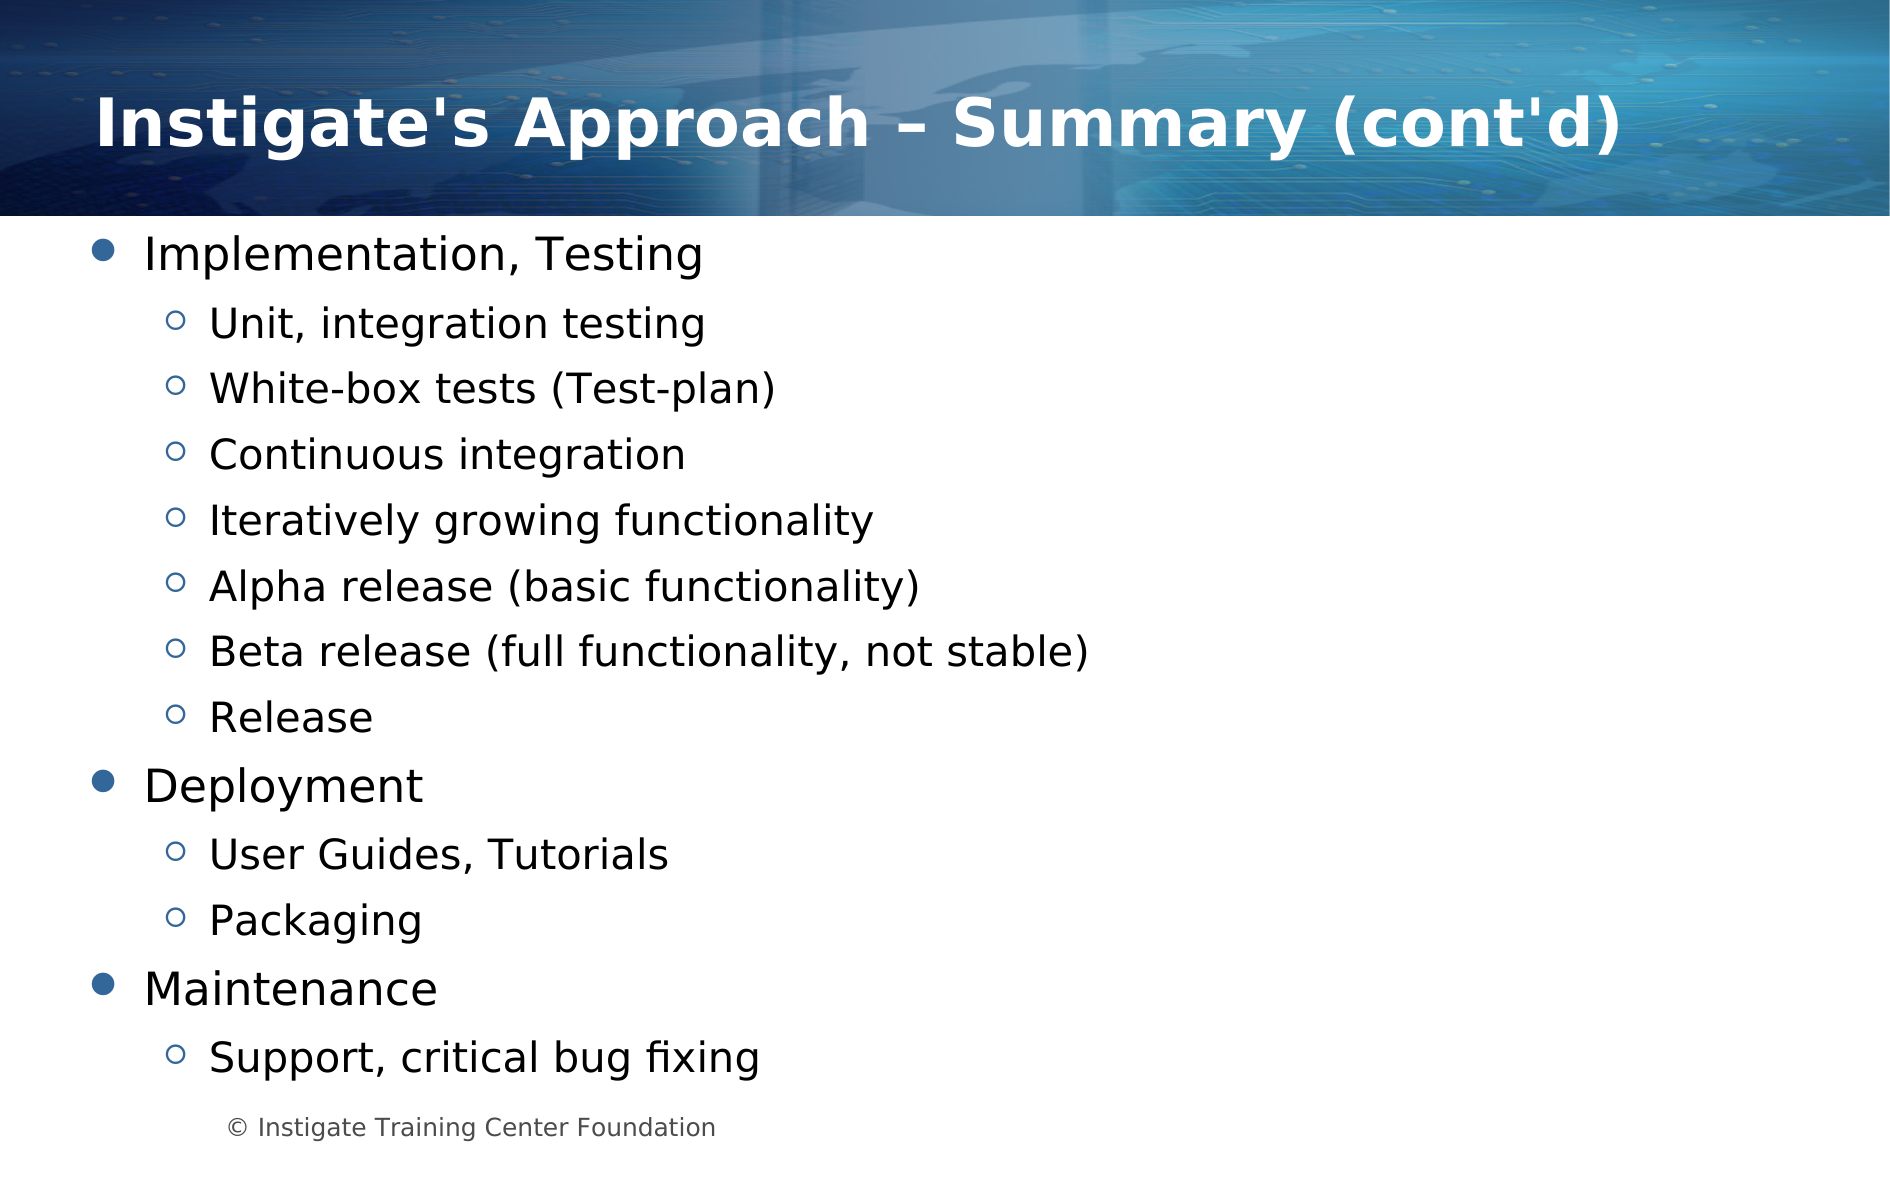

# Instigate's Approach – Summary (cont'd)
Implementation, Testing
Unit, integration testing
White-box tests (Test-plan)
Continuous integration
Iteratively growing functionality
Alpha release (basic functionality)
Beta release (full functionality, not stable)
Release
Deployment
User Guides, Tutorials
Packaging
Maintenance
Support, critical bug fixing